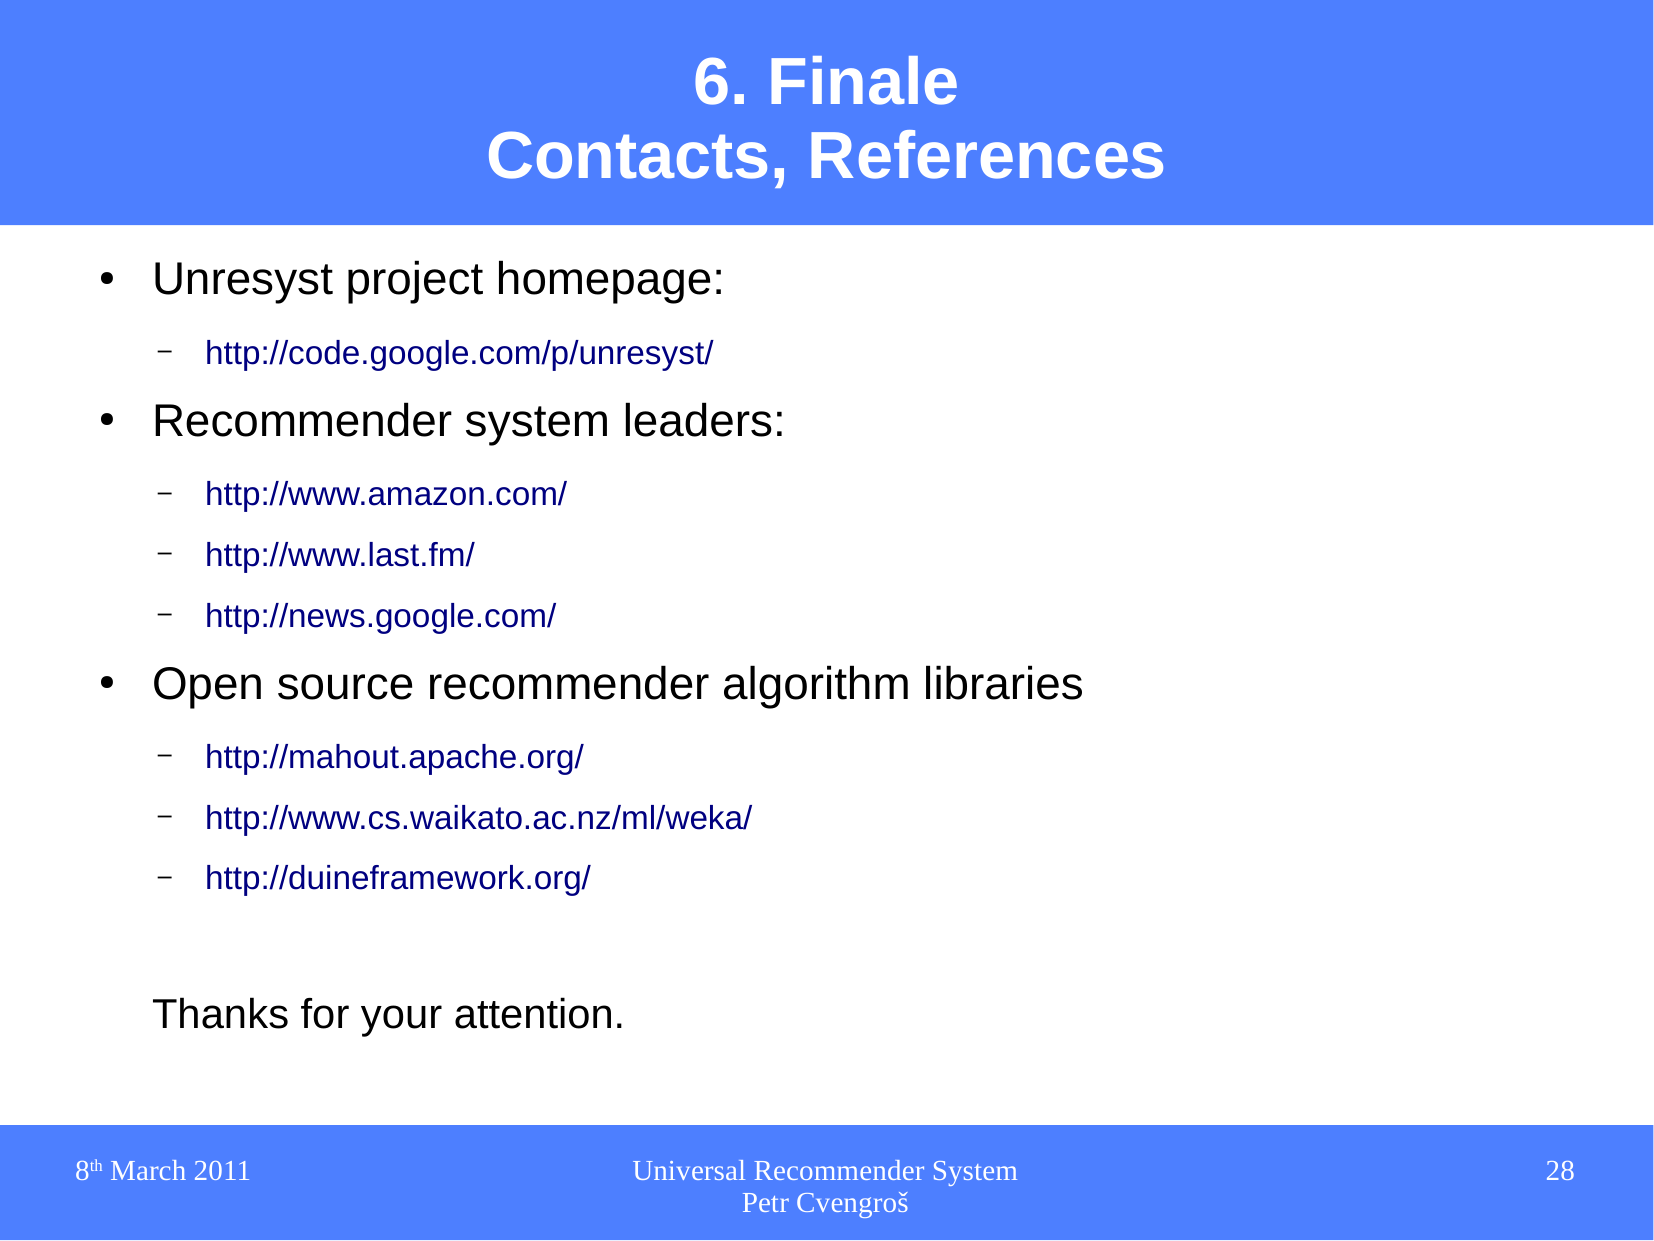

# 6. Finale Contacts, References
Unresyst project homepage:
http://code.google.com/p/unresyst/
Recommender system leaders:
http://www.amazon.com/
http://www.last.fm/
http://news.google.com/
Open source recommender algorithm libraries
http://mahout.apache.org/
http://www.cs.waikato.ac.nz/ml/weka/
http://duineframework.org/
Thanks for your attention.
28